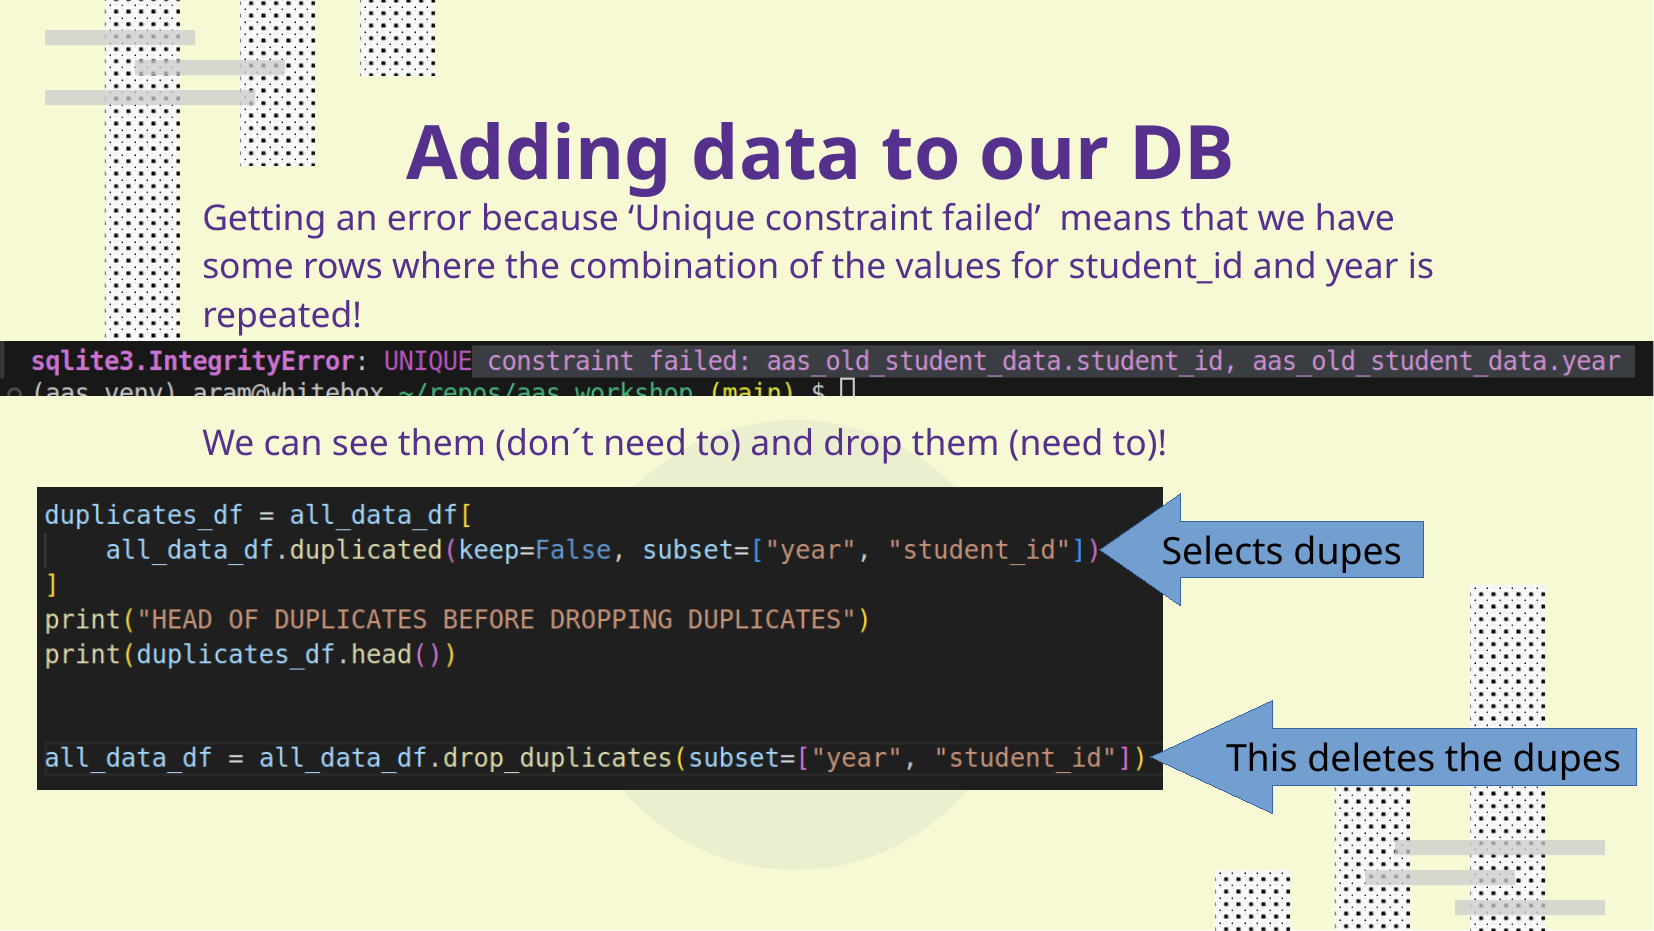

# Adding data to our DB
Getting an error because ‘Unique constraint failed’ means that we have some rows where the combination of the values for student_id and year is repeated!
We can see them (don´t need to) and drop them (need to)!
Selects dupes
This deletes the dupes